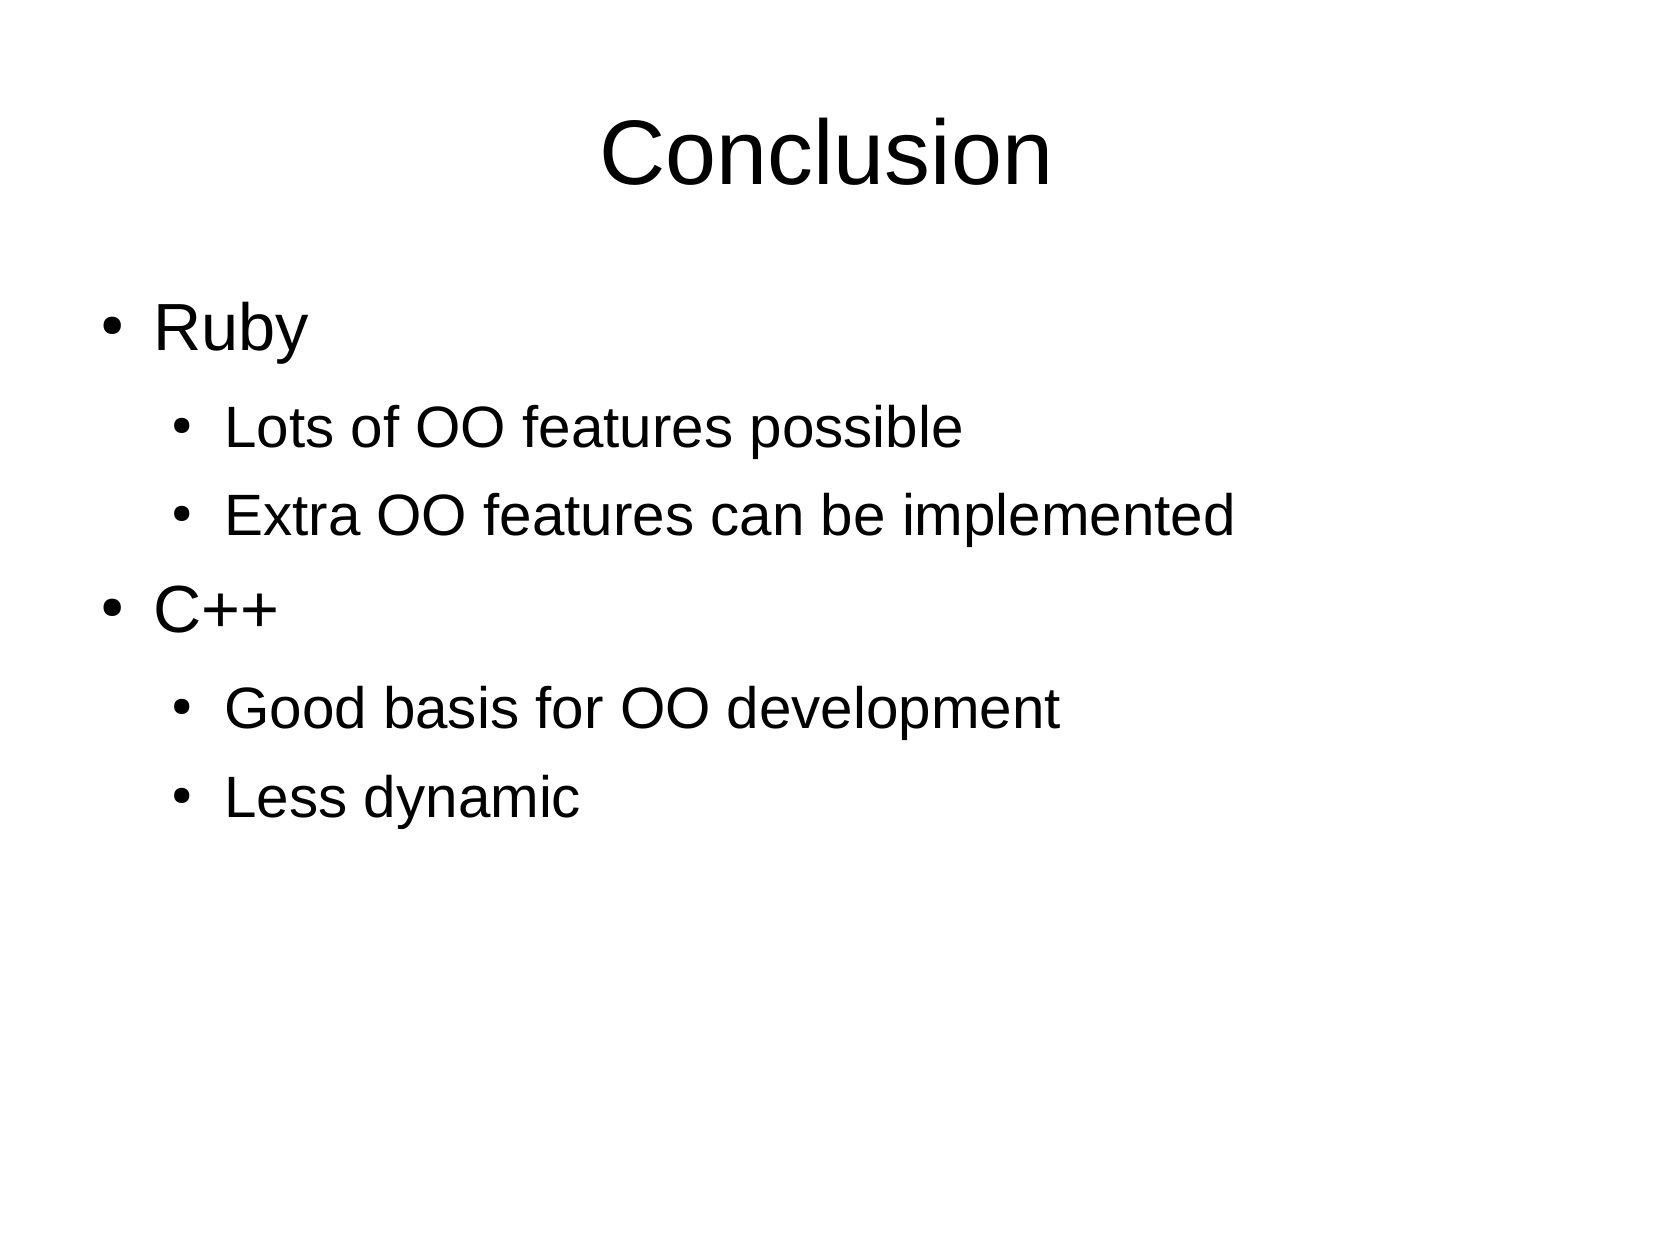

# Conclusion
Ruby
Lots of OO features possible
Extra OO features can be implemented
C++
Good basis for OO development
Less dynamic